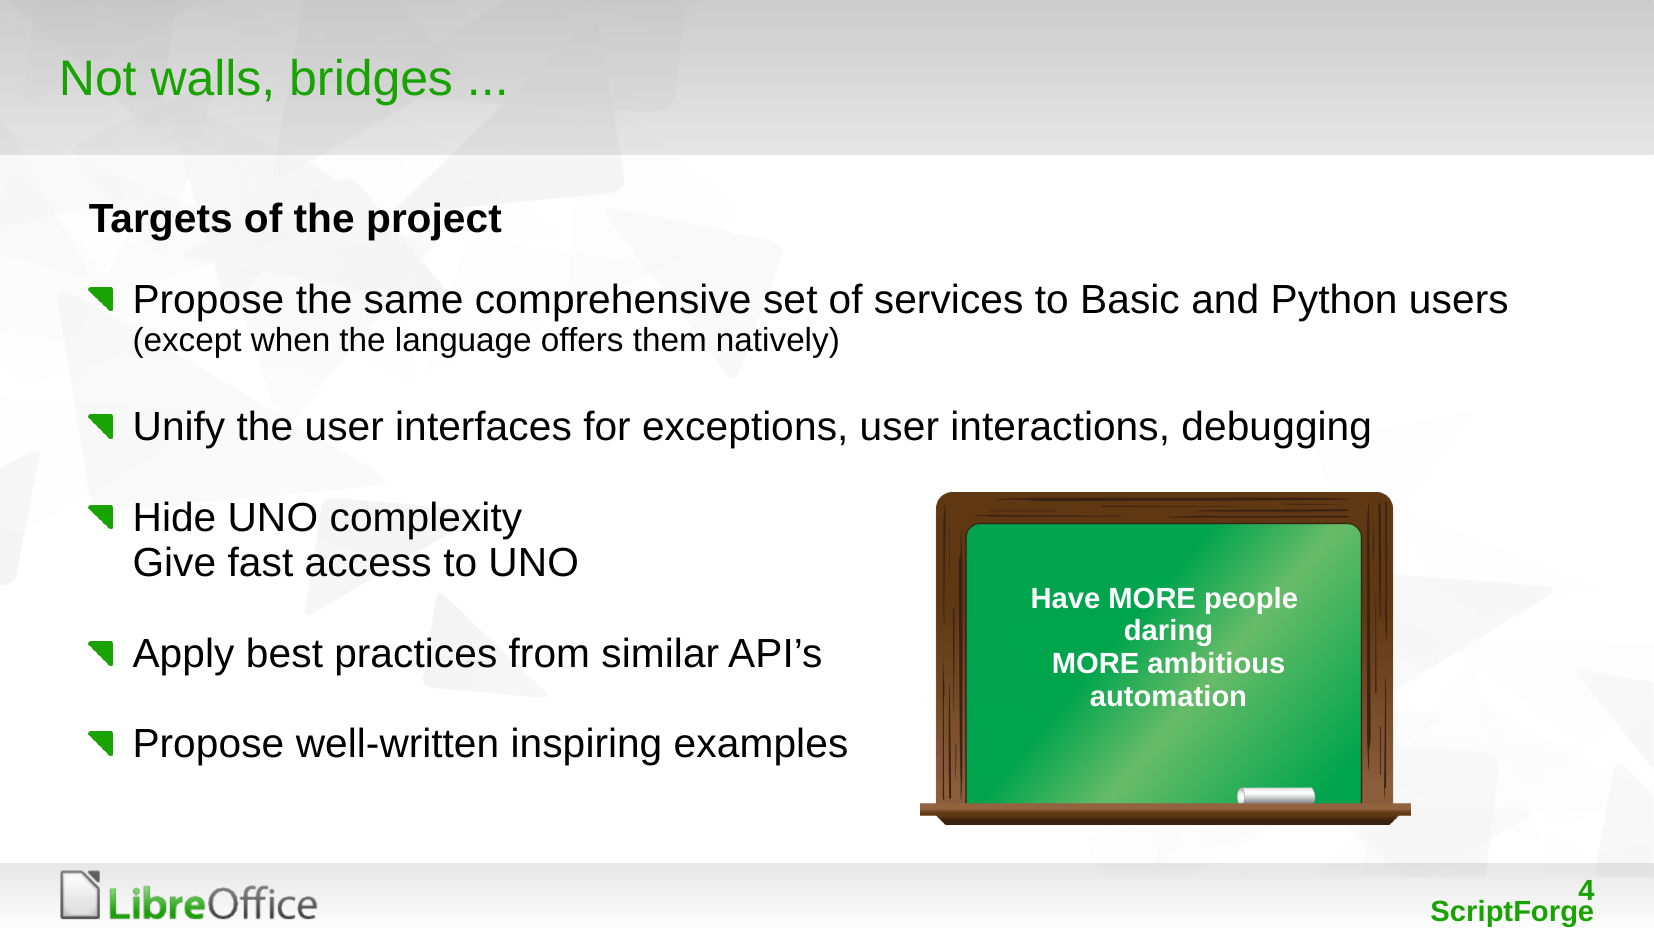

# Not walls, bridges ...
Targets of the project
Propose the same comprehensive set of services to Basic and Python users
(except when the language offers them natively)
Unify the user interfaces for exceptions, user interactions, debugging
Hide UNO complexity
Give fast access to UNO
Apply best practices from similar API’s
Propose well-written inspiring examples
Have MORE people
daring
MORE ambitious
automation
4
ScriptForge